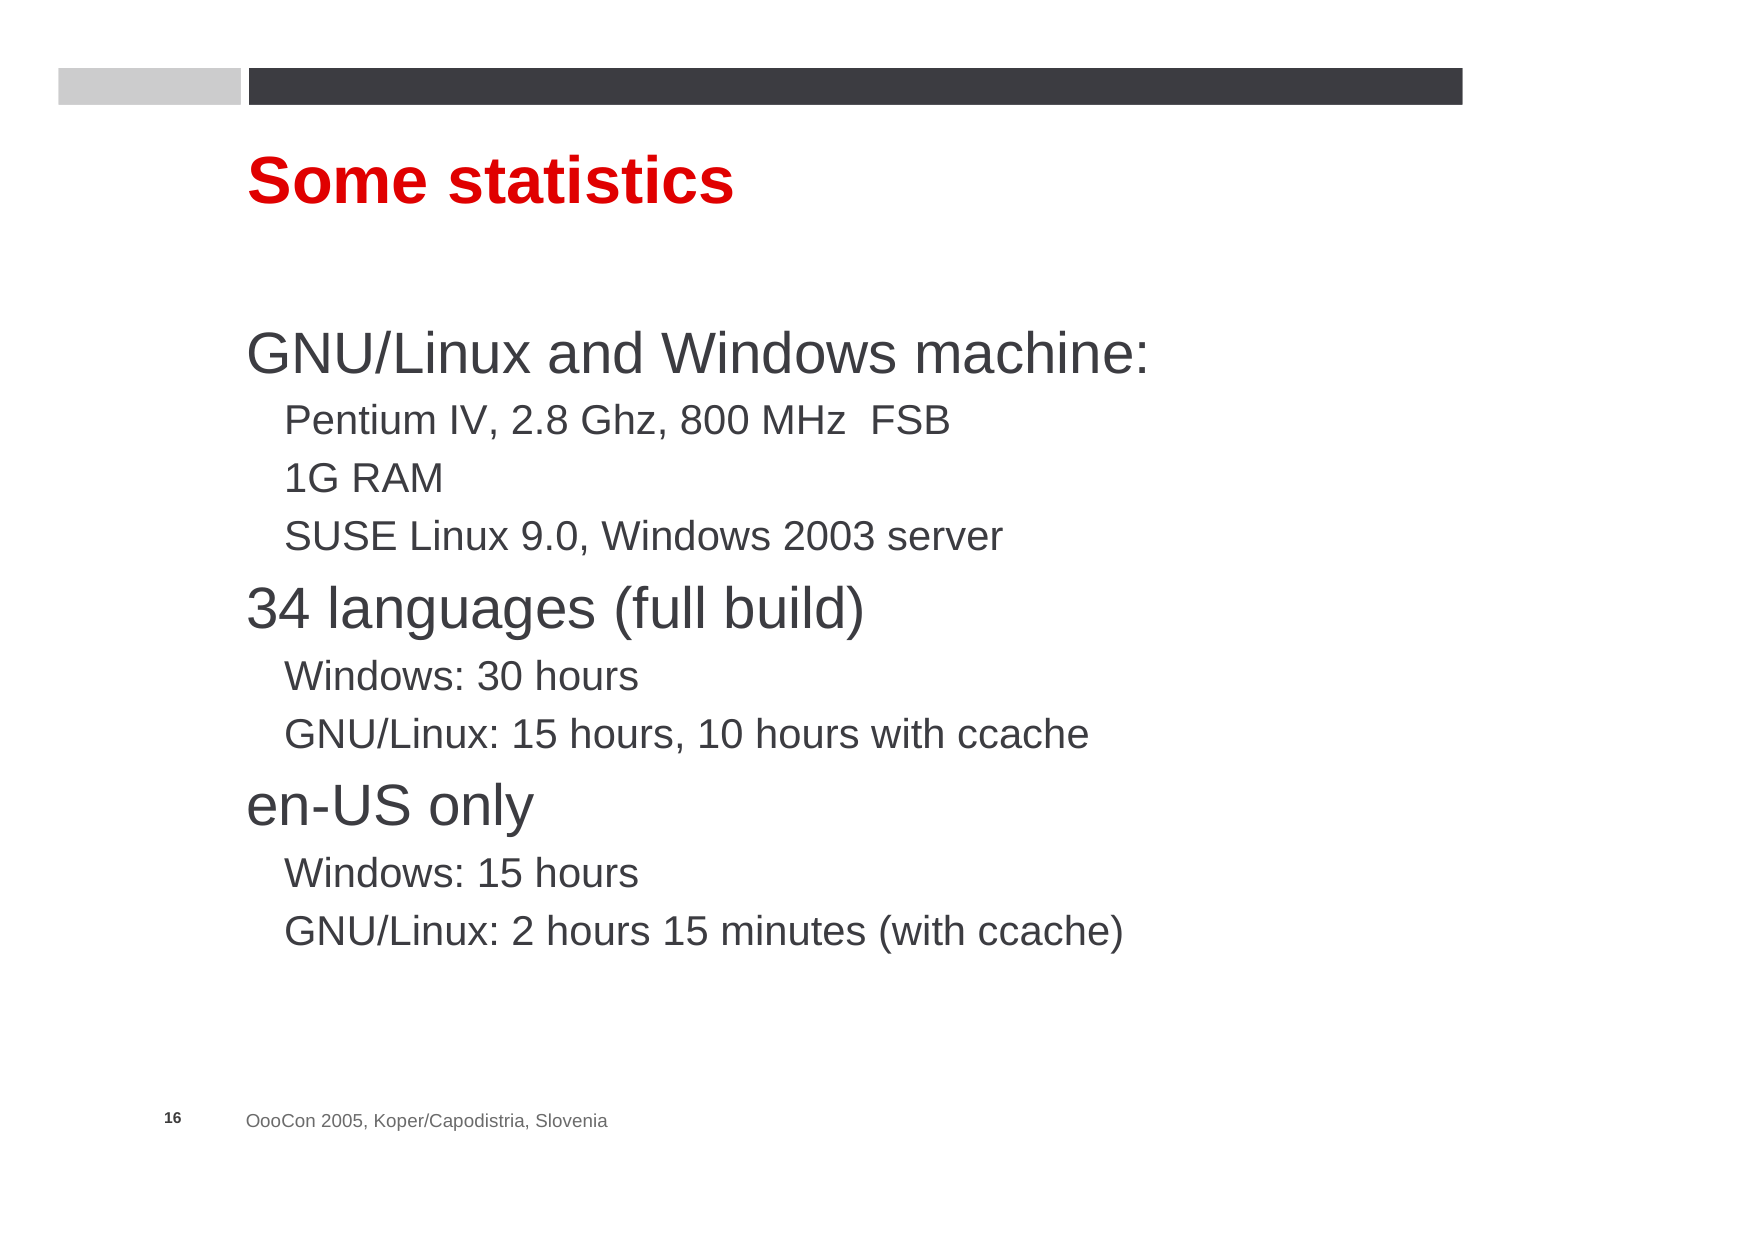

# Some statistics
GNU/Linux and Windows machine:
Pentium IV, 2.8 Ghz, 800 MHz FSB
1G RAM
SUSE Linux 9.0, Windows 2003 server
34 languages (full build)
Windows: 30 hours
GNU/Linux: 15 hours, 10 hours with ccache
en-US only
Windows: 15 hours
GNU/Linux: 2 hours 15 minutes (with ccache)